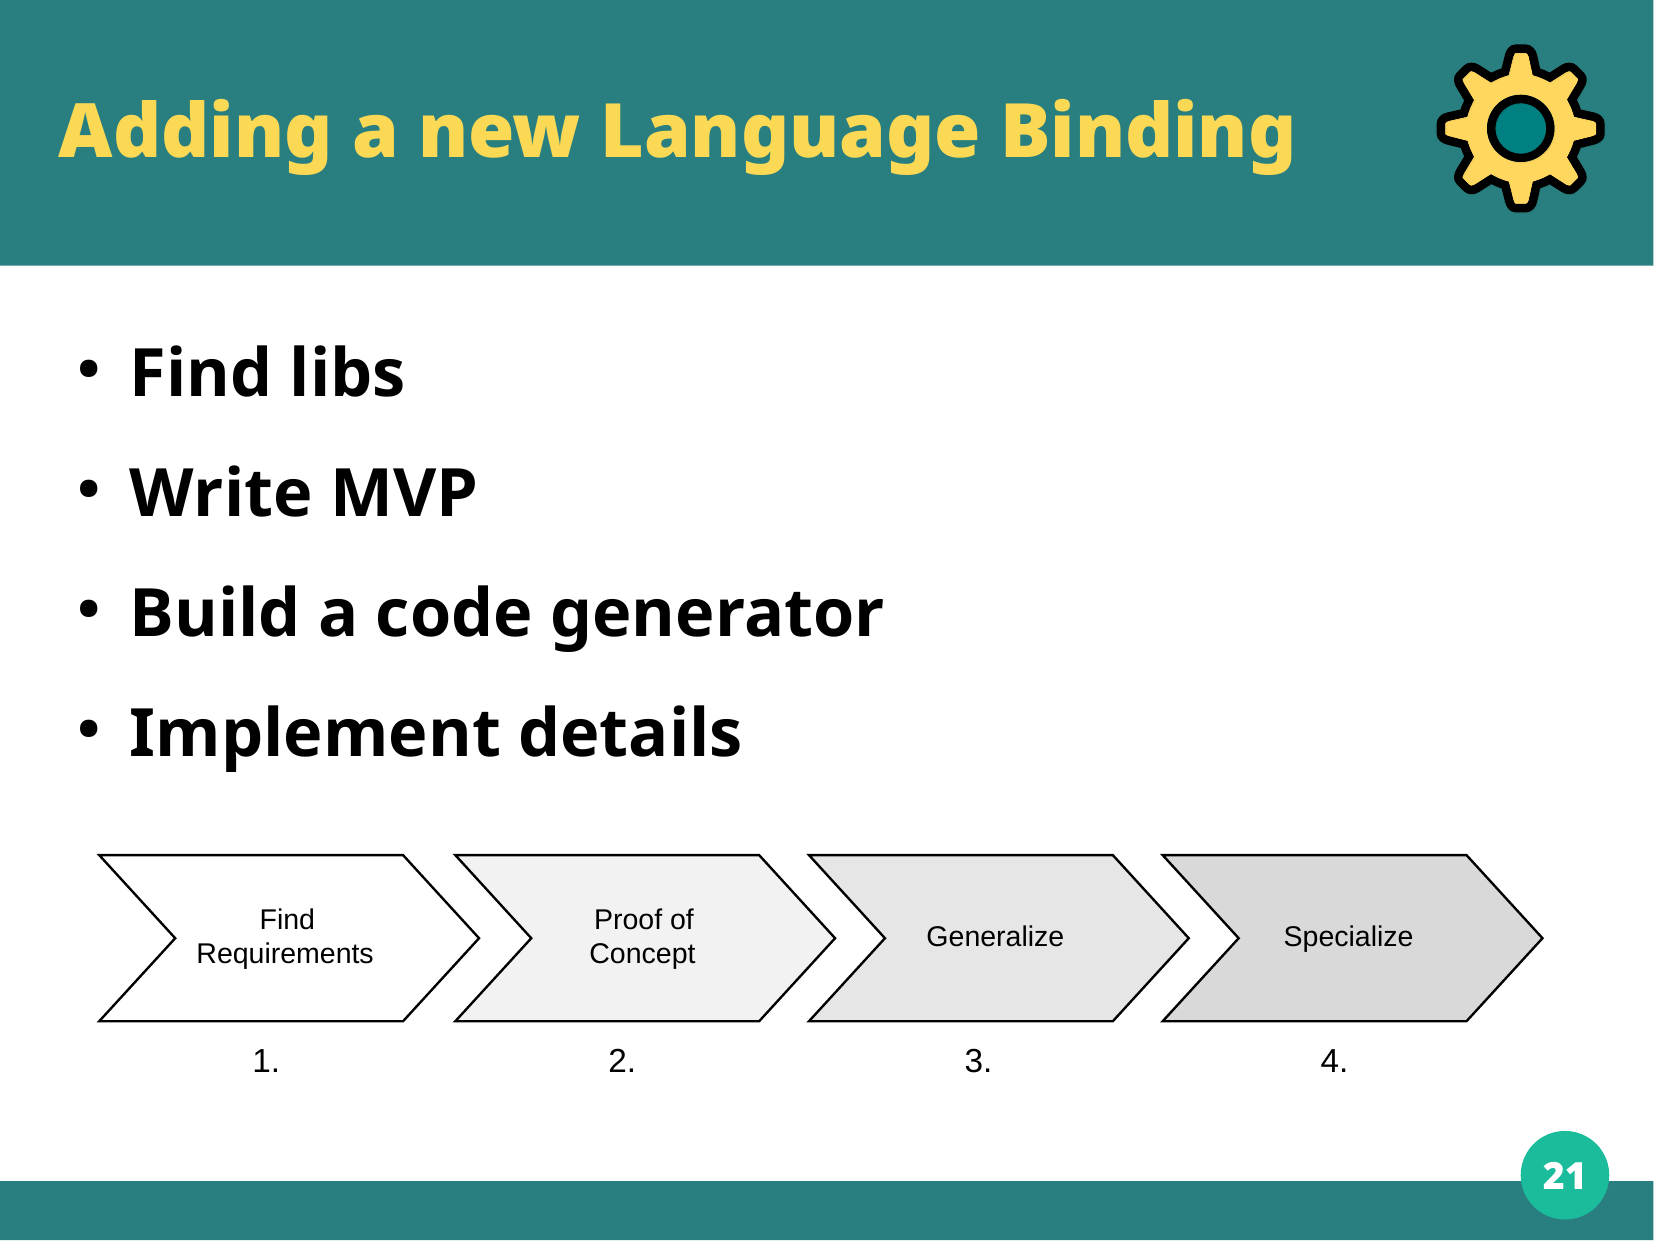

# Adding a new Language Binding
Find libs
Write MVP
Build a code generator
Implement details
21